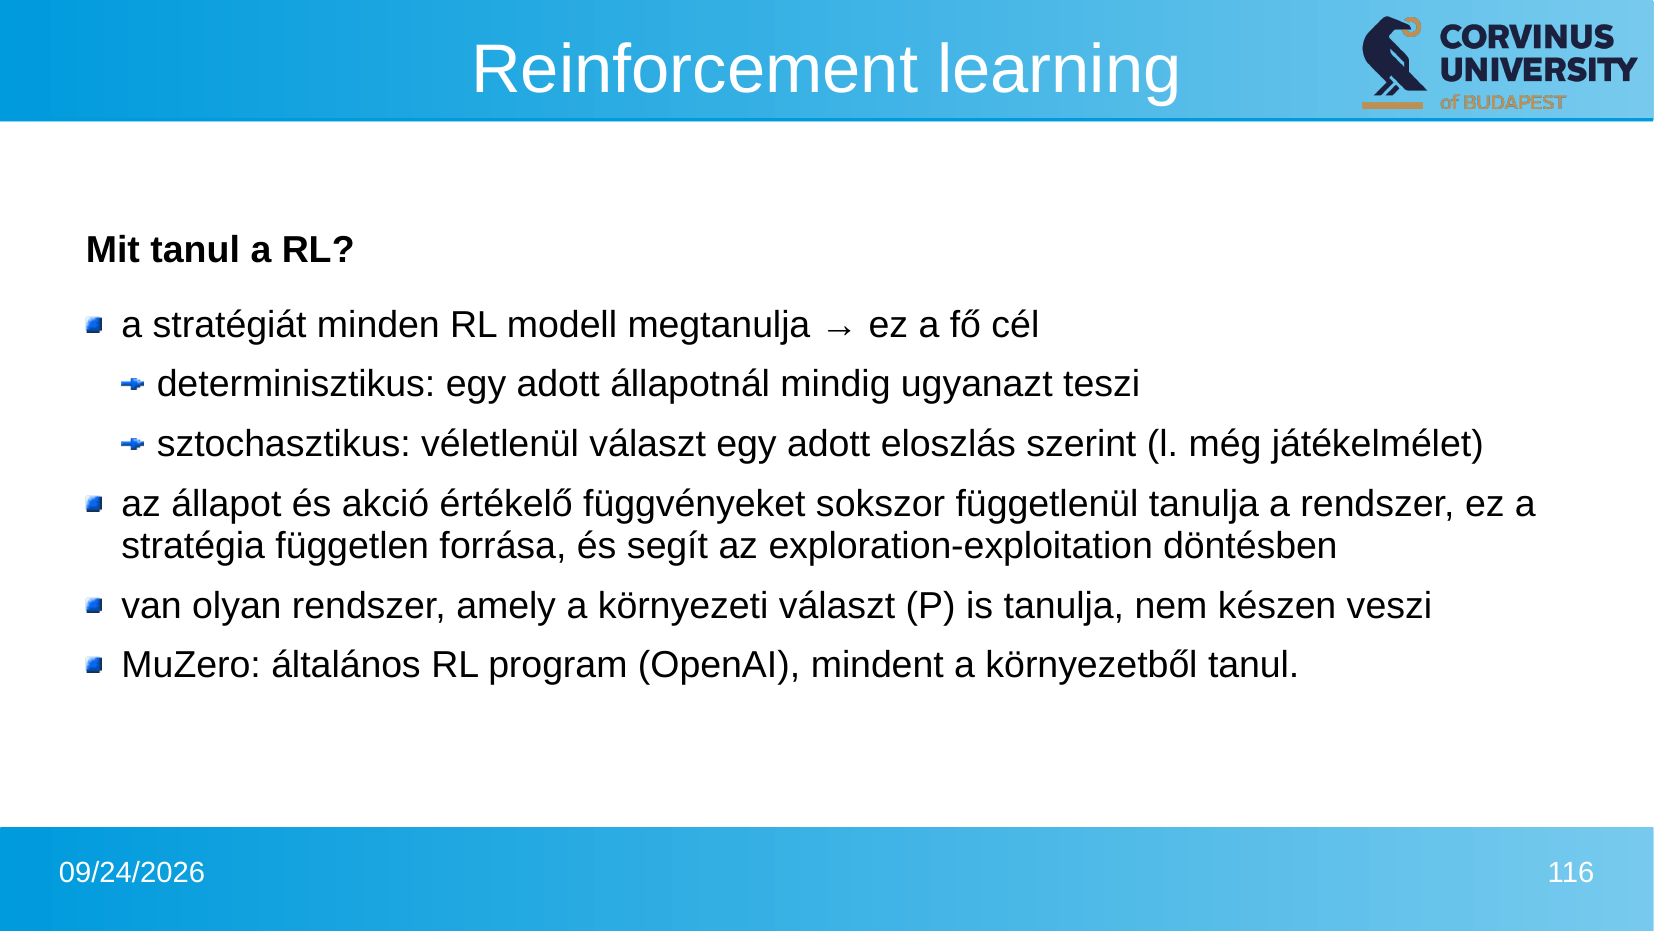

# Reinforcement learning
Mit tanul a RL?
a stratégiát minden RL modell megtanulja → ez a fő cél
determinisztikus: egy adott állapotnál mindig ugyanazt teszi
sztochasztikus: véletlenül választ egy adott eloszlás szerint (l. még játékelmélet)
az állapot és akció értékelő függvényeket sokszor függetlenül tanulja a rendszer, ez a stratégia független forrása, és segít az exploration-exploitation döntésben
van olyan rendszer, amely a környezeti választ (P) is tanulja, nem készen veszi
MuZero: általános RL program (OpenAI), mindent a környezetből tanul.
116